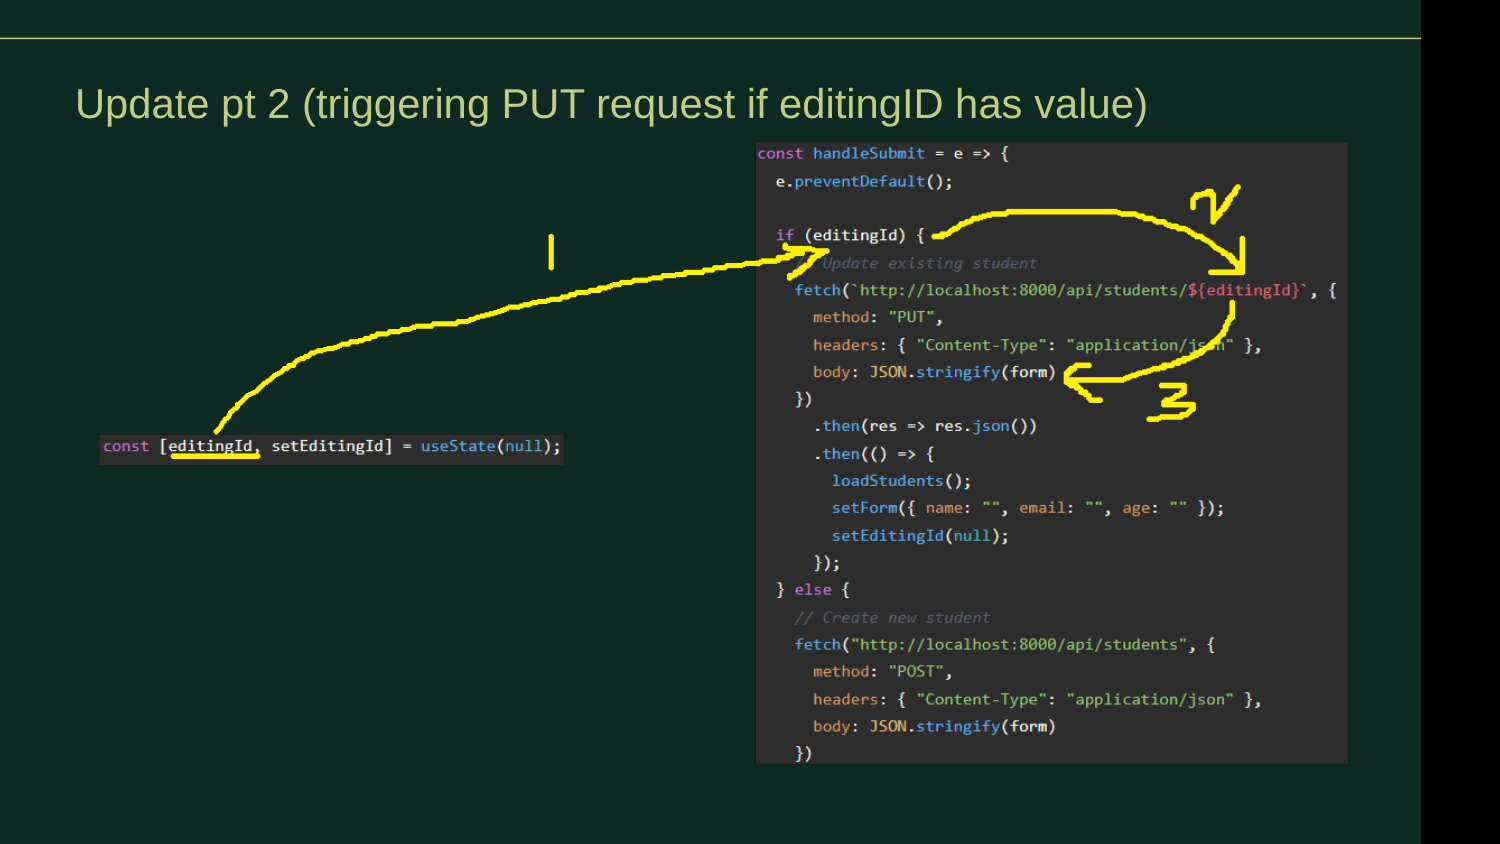

# Update pt 2 (triggering PUT request if editingID has value)